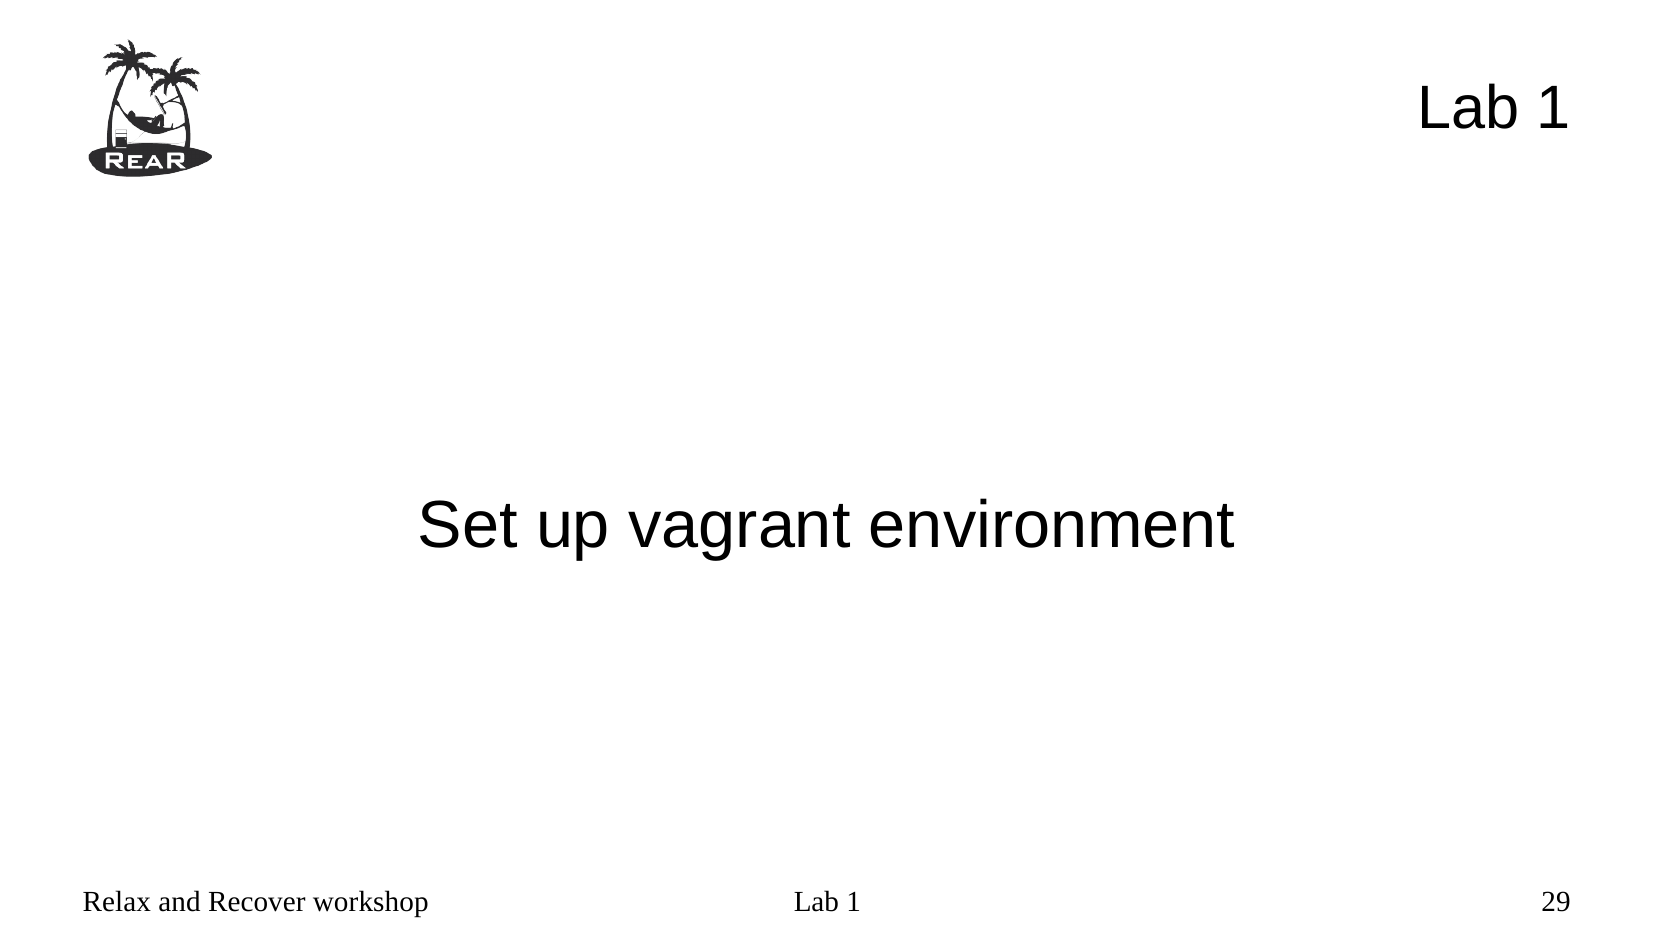

# Lab 1
Set up vagrant environment
Relax and Recover workshop
Lab 1
29